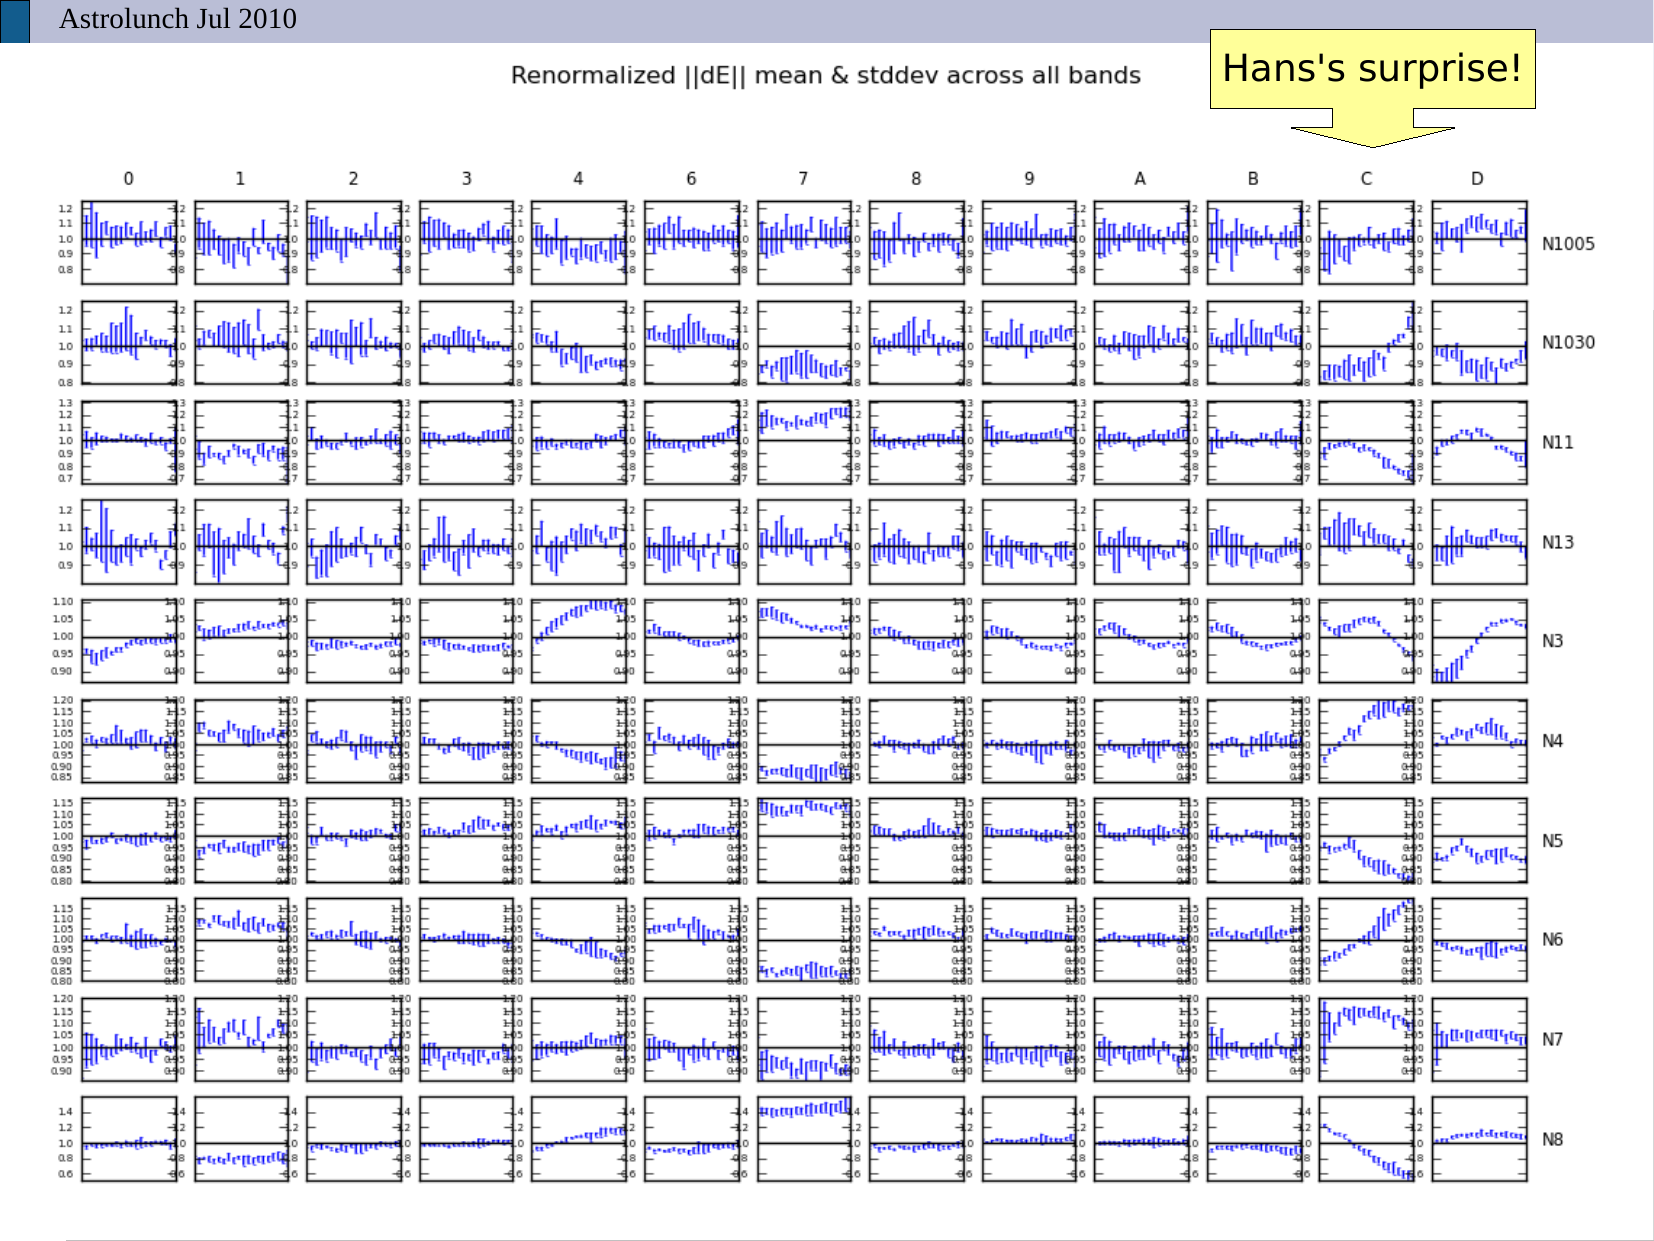

Astrolunch Jul 2010
Hans's surprise!
# The Evidence